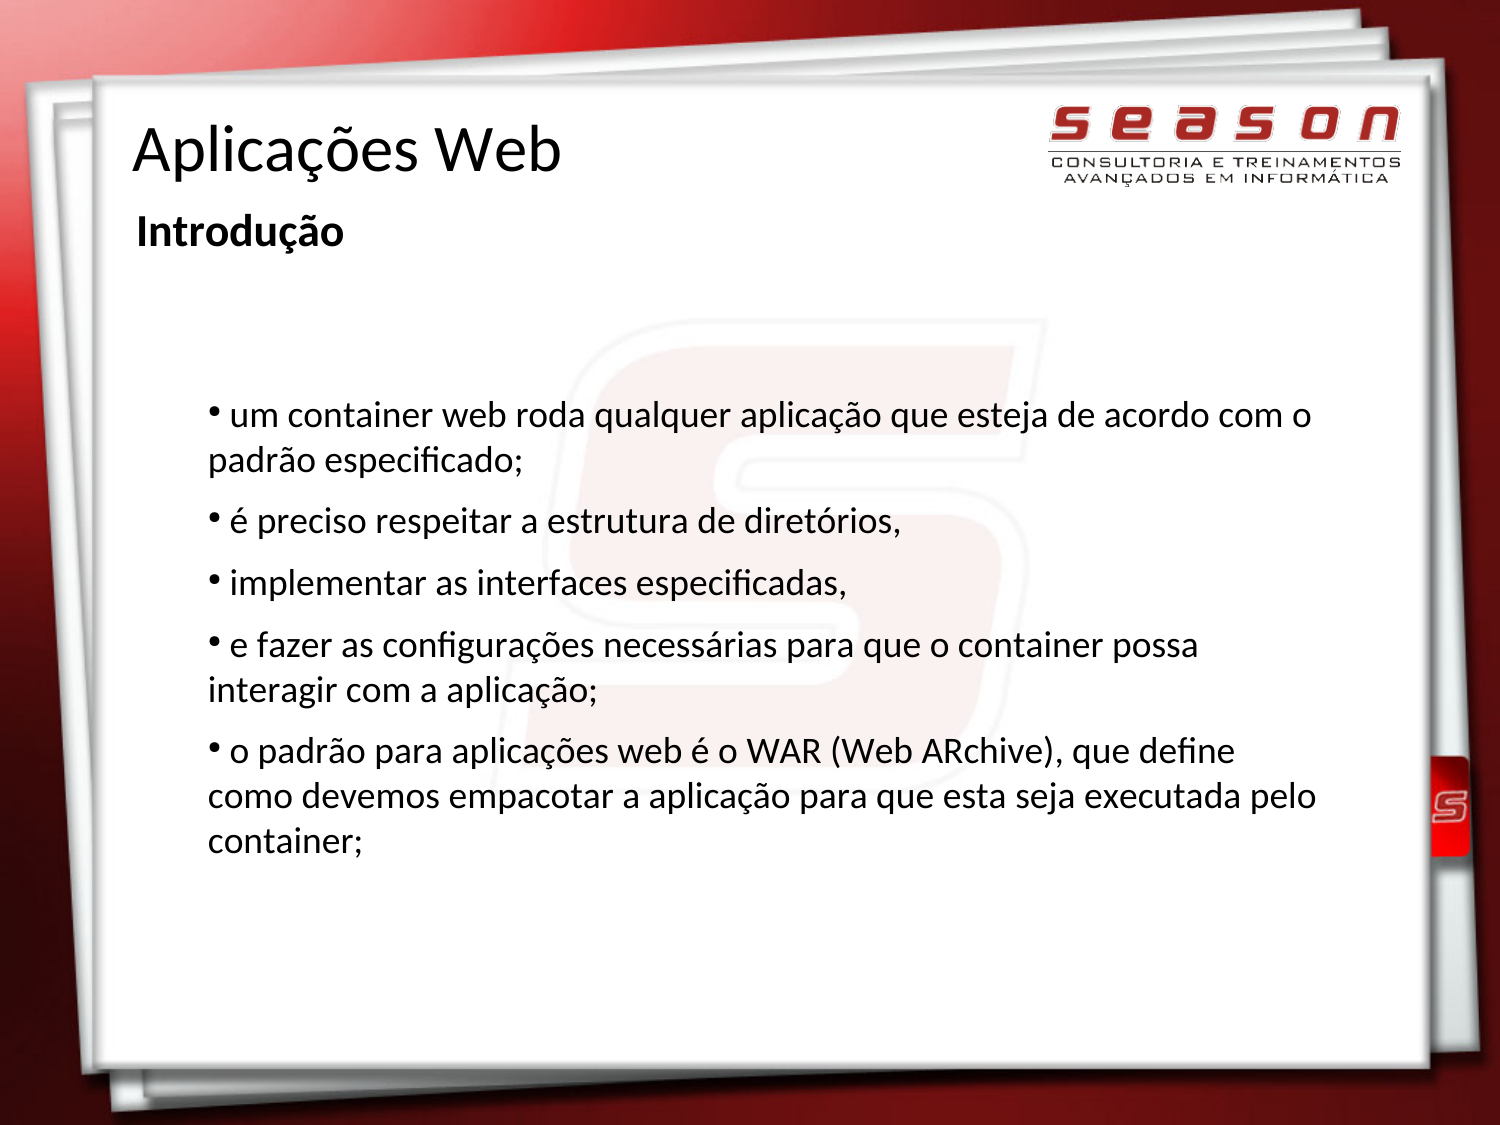

# Aplicações Web
Introdução
 um container web roda qualquer aplicação que esteja de acordo com o padrão especificado;
 é preciso respeitar a estrutura de diretórios,
 implementar as interfaces especificadas,
 e fazer as configurações necessárias para que o container possa interagir com a aplicação;
 o padrão para aplicações web é o WAR (Web ARchive), que define como devemos empacotar a aplicação para que esta seja executada pelo container;